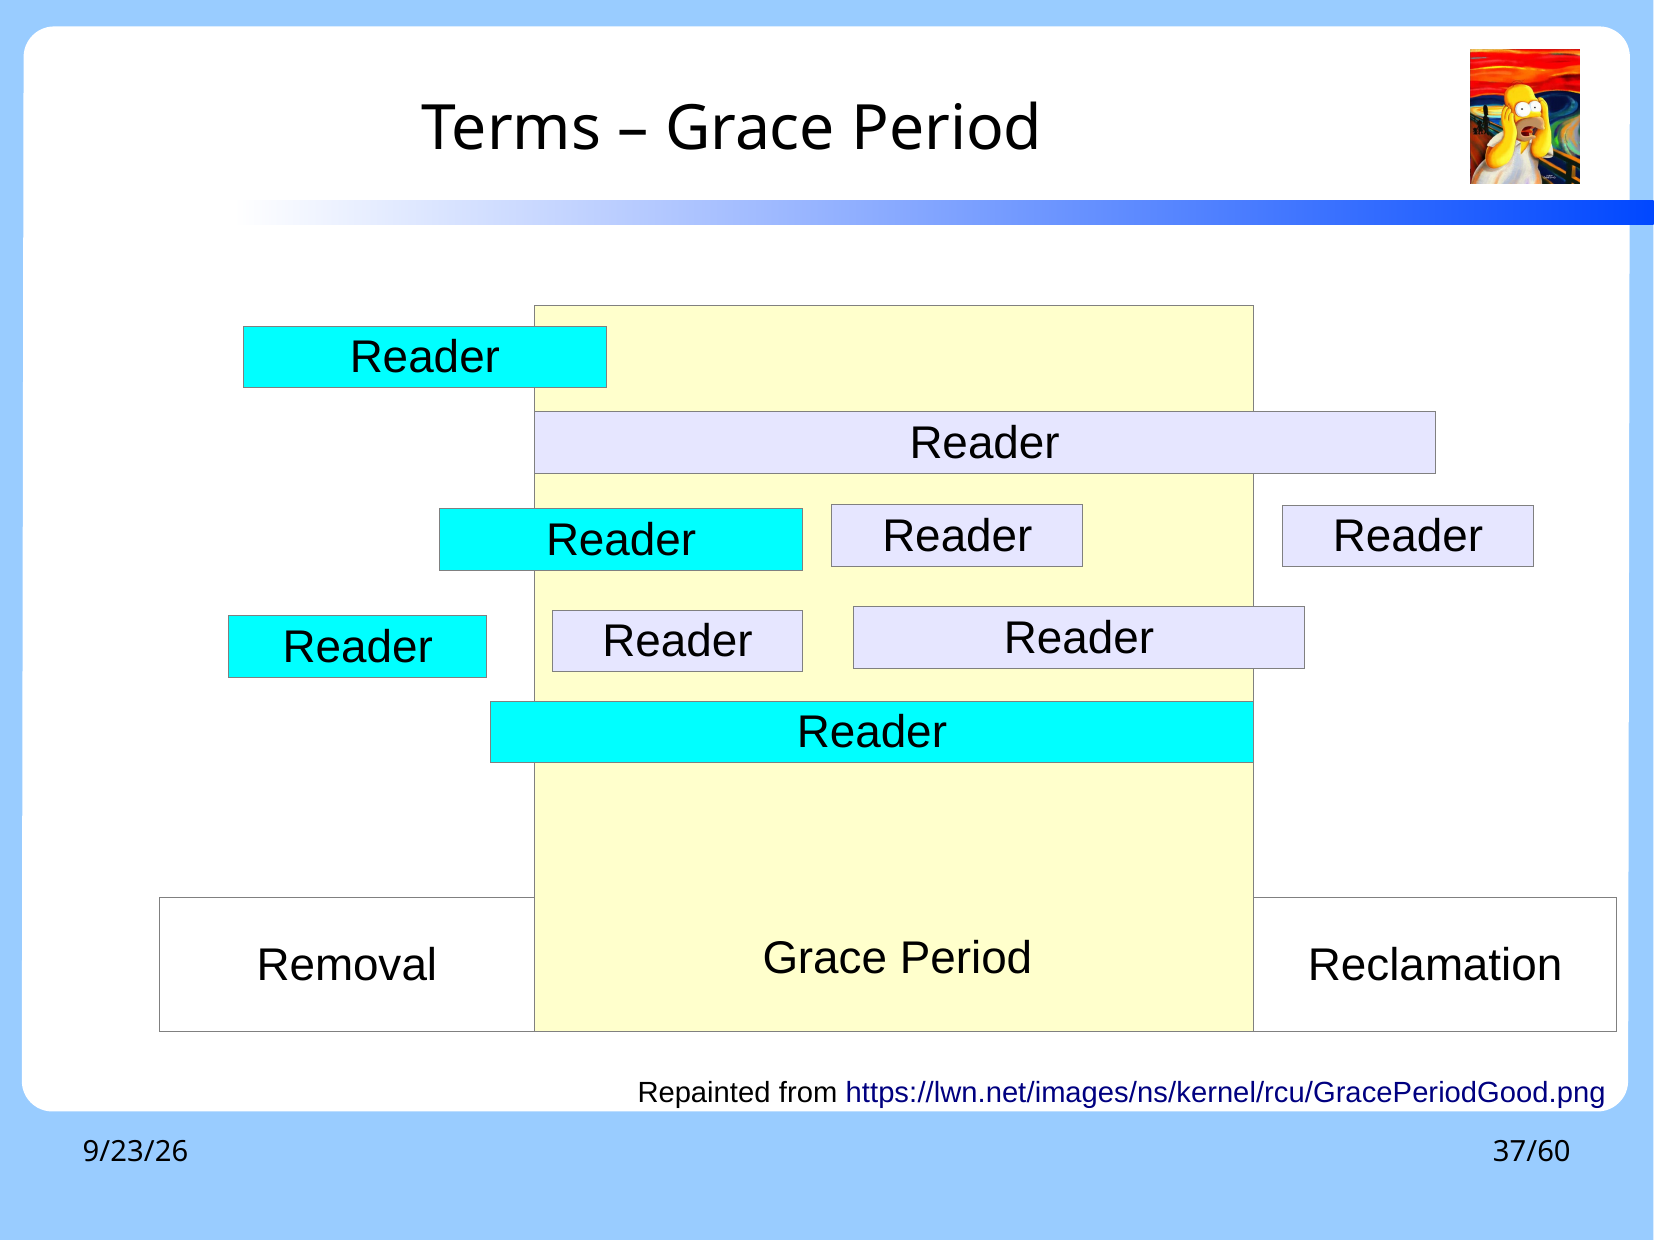

# Terms – Grace Period
Reader
Reader
Reader
Reader
Reader
Reader
Reader
Reader
Reader
Reclamation
Removal
Grace Period
Repainted from https://lwn.net/images/ns/kernel/rcu/GracePeriodGood.png
37